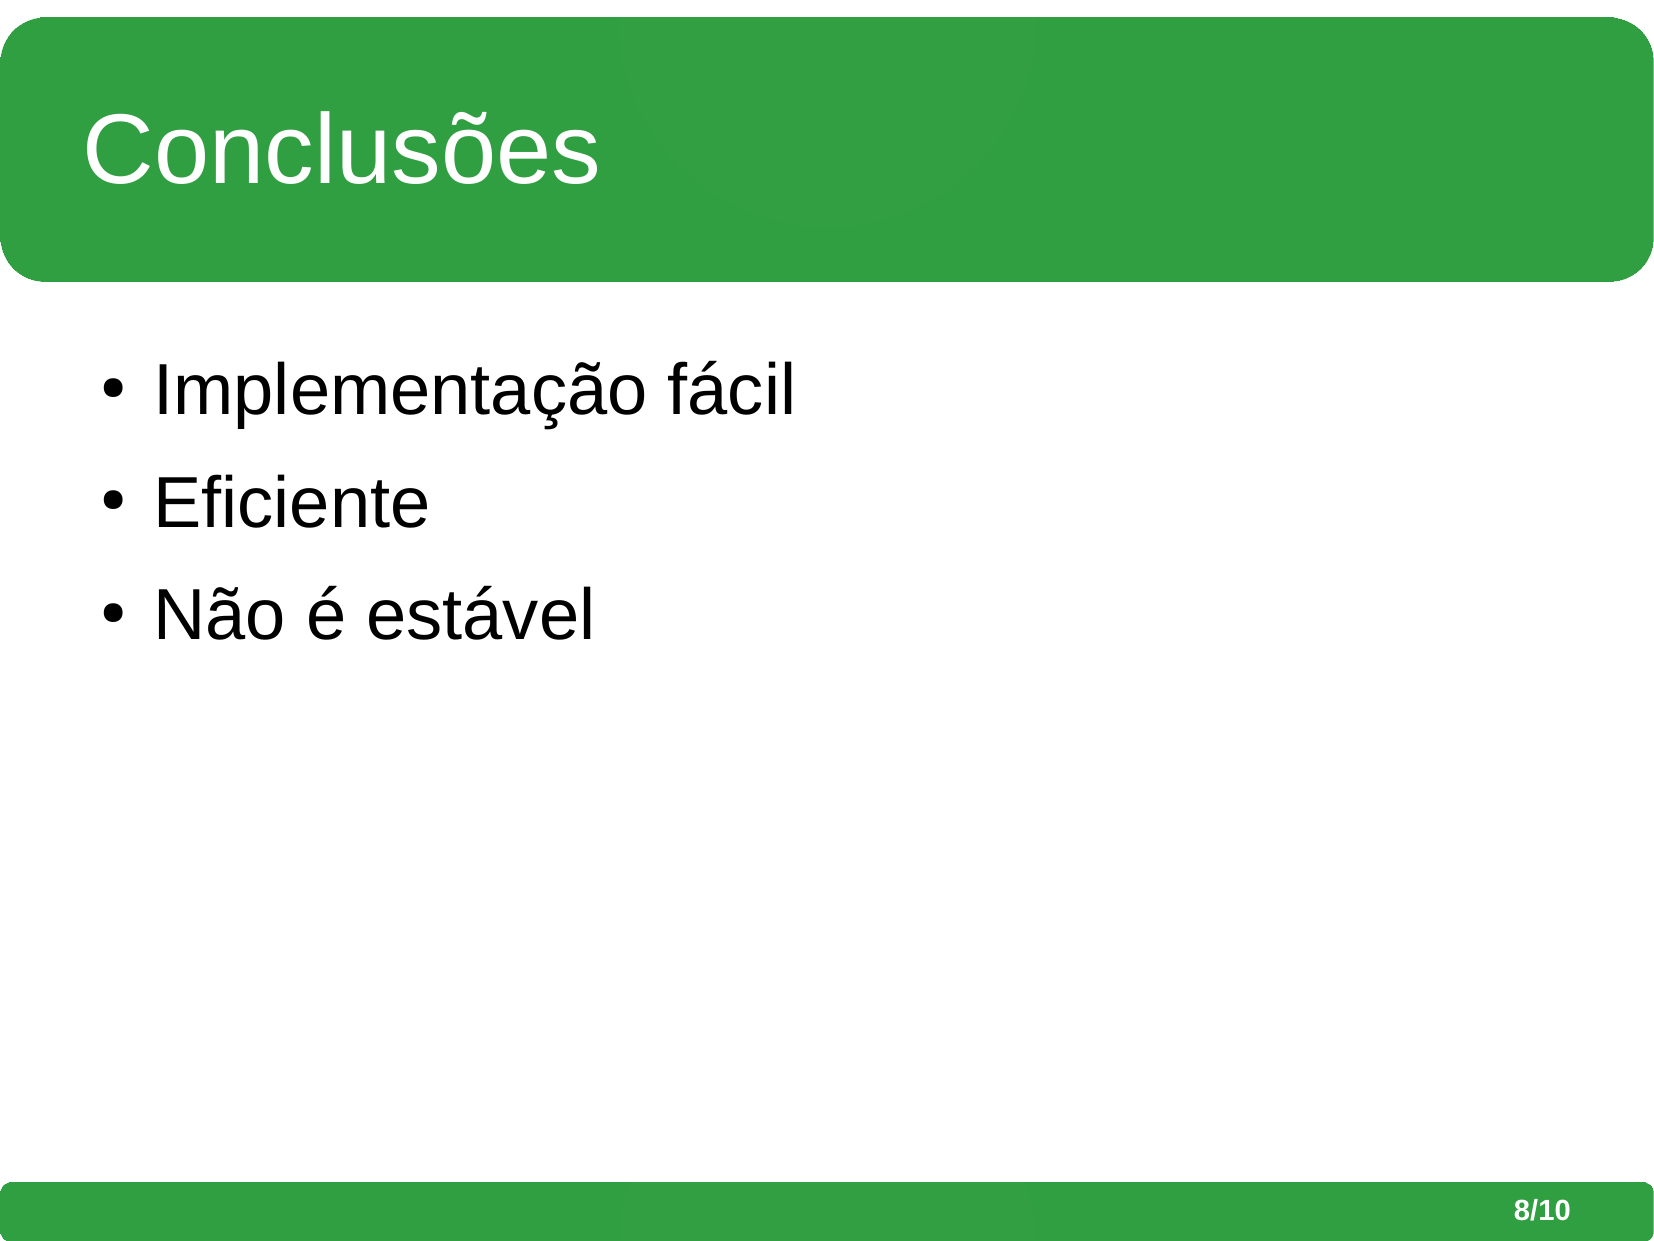

# Conclusões
Implementação fácil
Eficiente
Não é estável
8